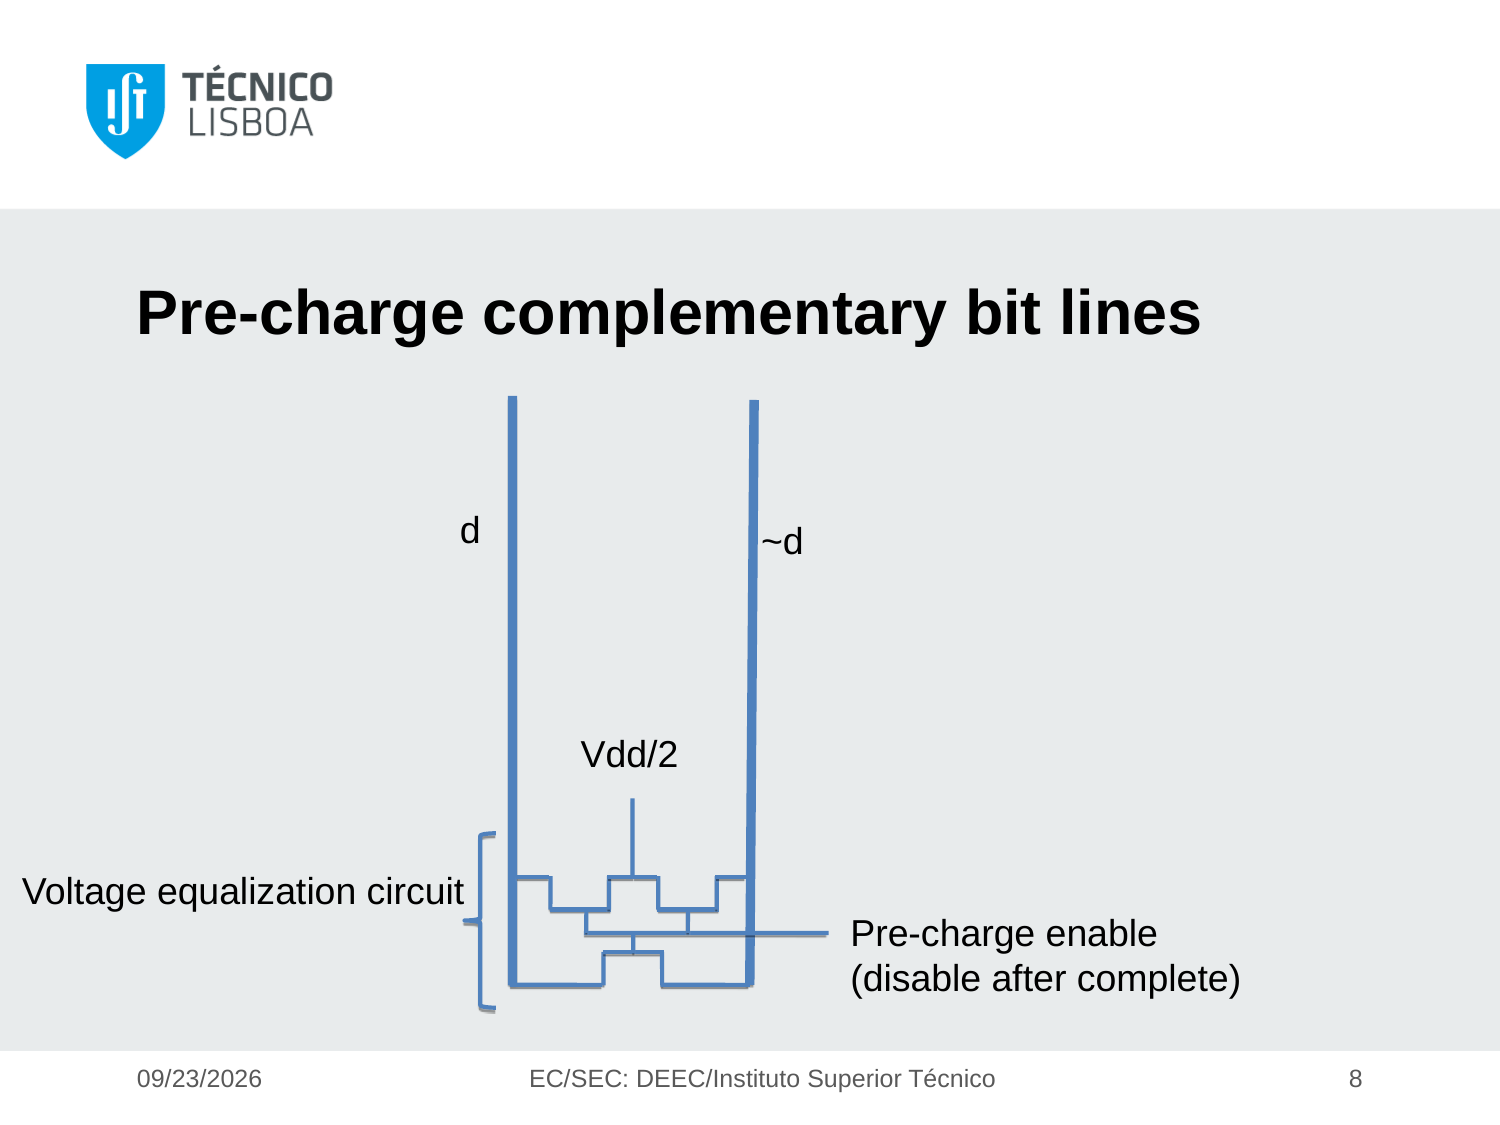

# Pre-charge complementary bit lines
d
~d
Vdd/2
Voltage equalization circuit
Pre-charge enable
(disable after complete)
EC/SEC: DEEC/Instituto Superior Técnico